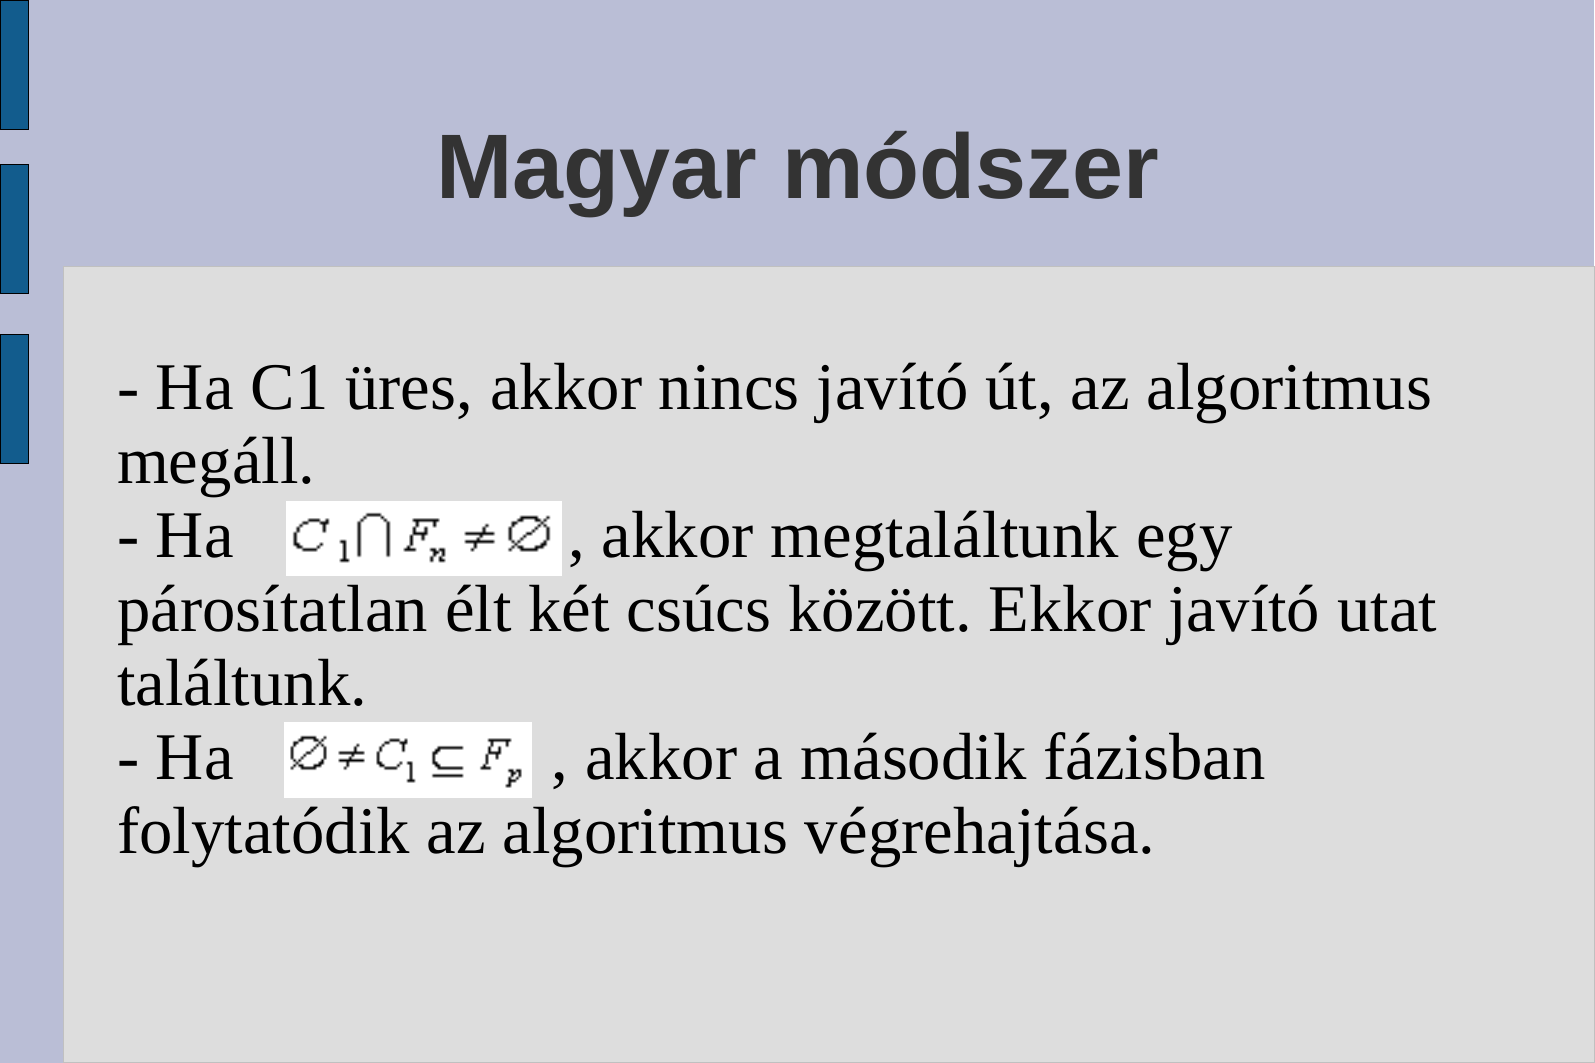

# Magyar módszer
- Ha C1 üres, akkor nincs javító út, az algoritmus megáll.
- Ha , akkor megtaláltunk egy párosítatlan élt két csúcs között. Ekkor javító utat találtunk.
- Ha , akkor a második fázisban folytatódik az algoritmus végrehajtása.